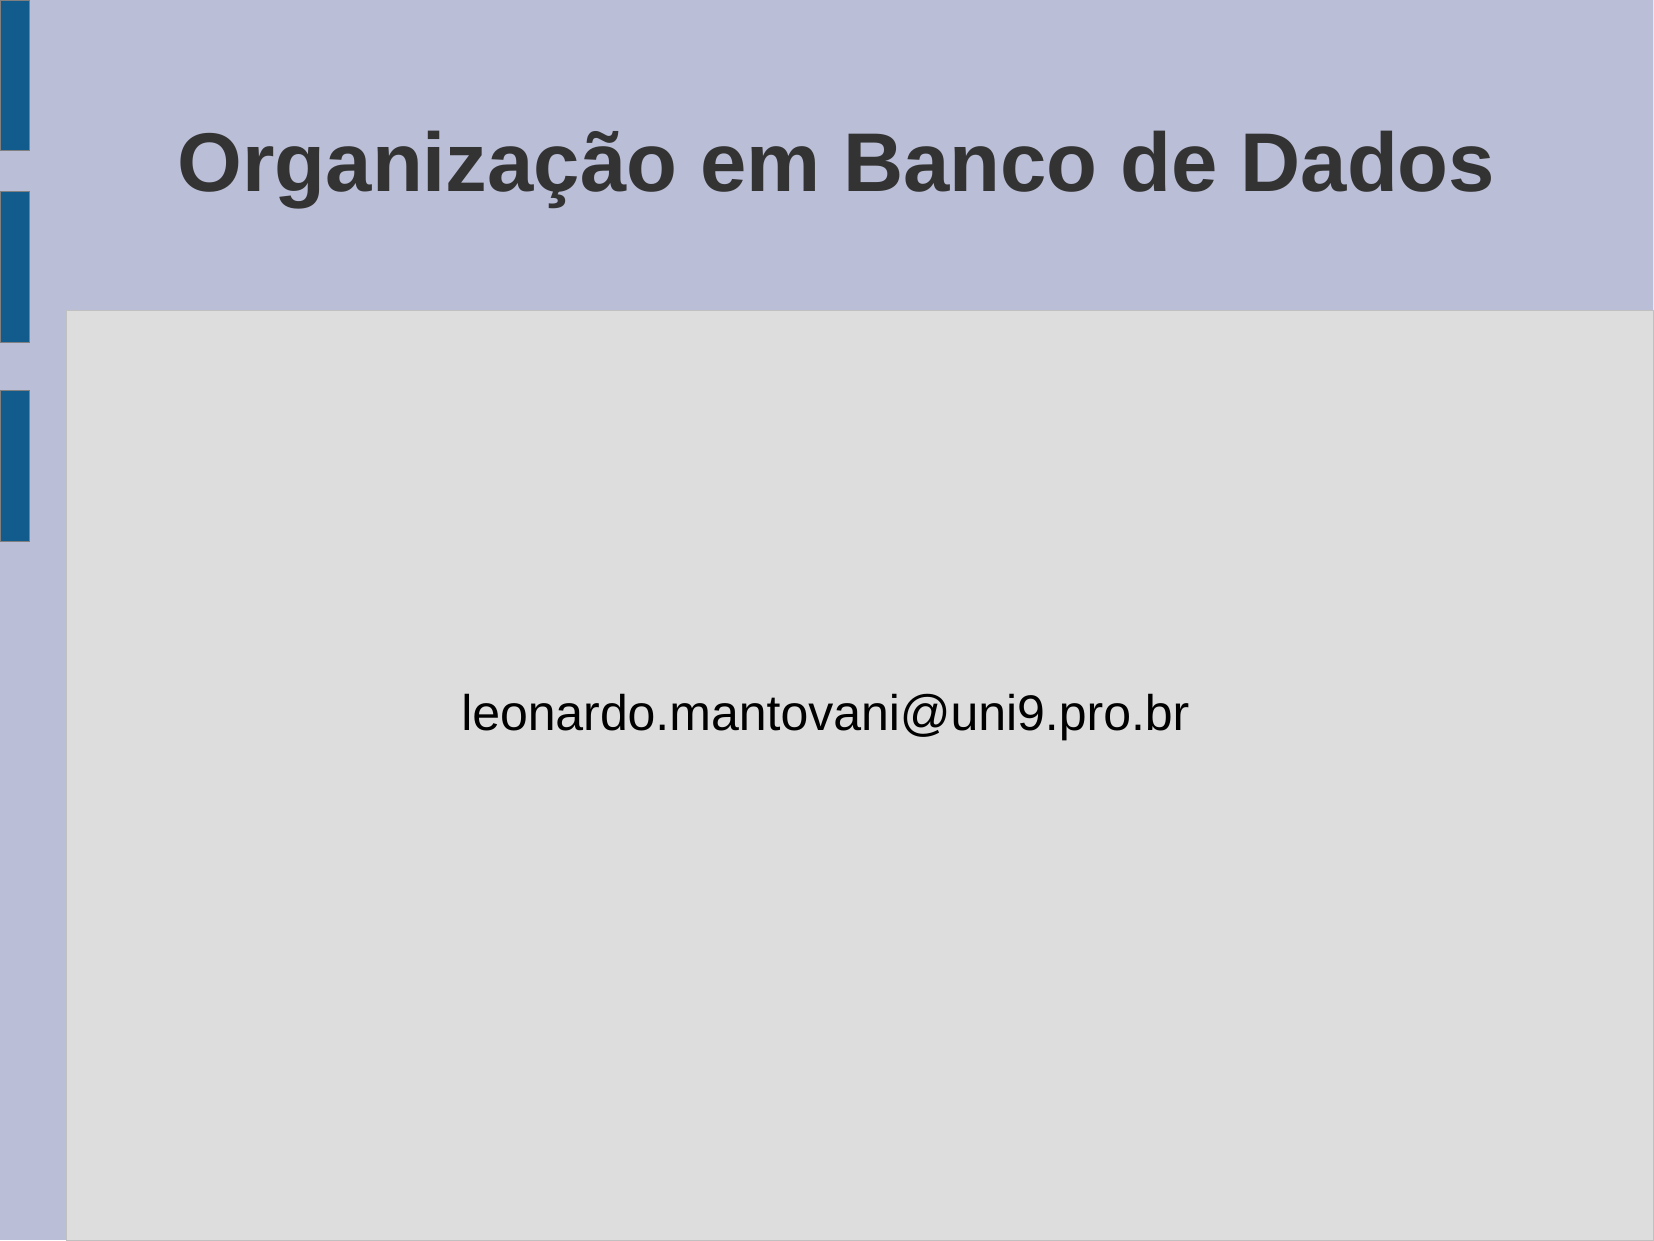

# Organização em Banco de Dados
leonardo.mantovani@uni9.pro.br